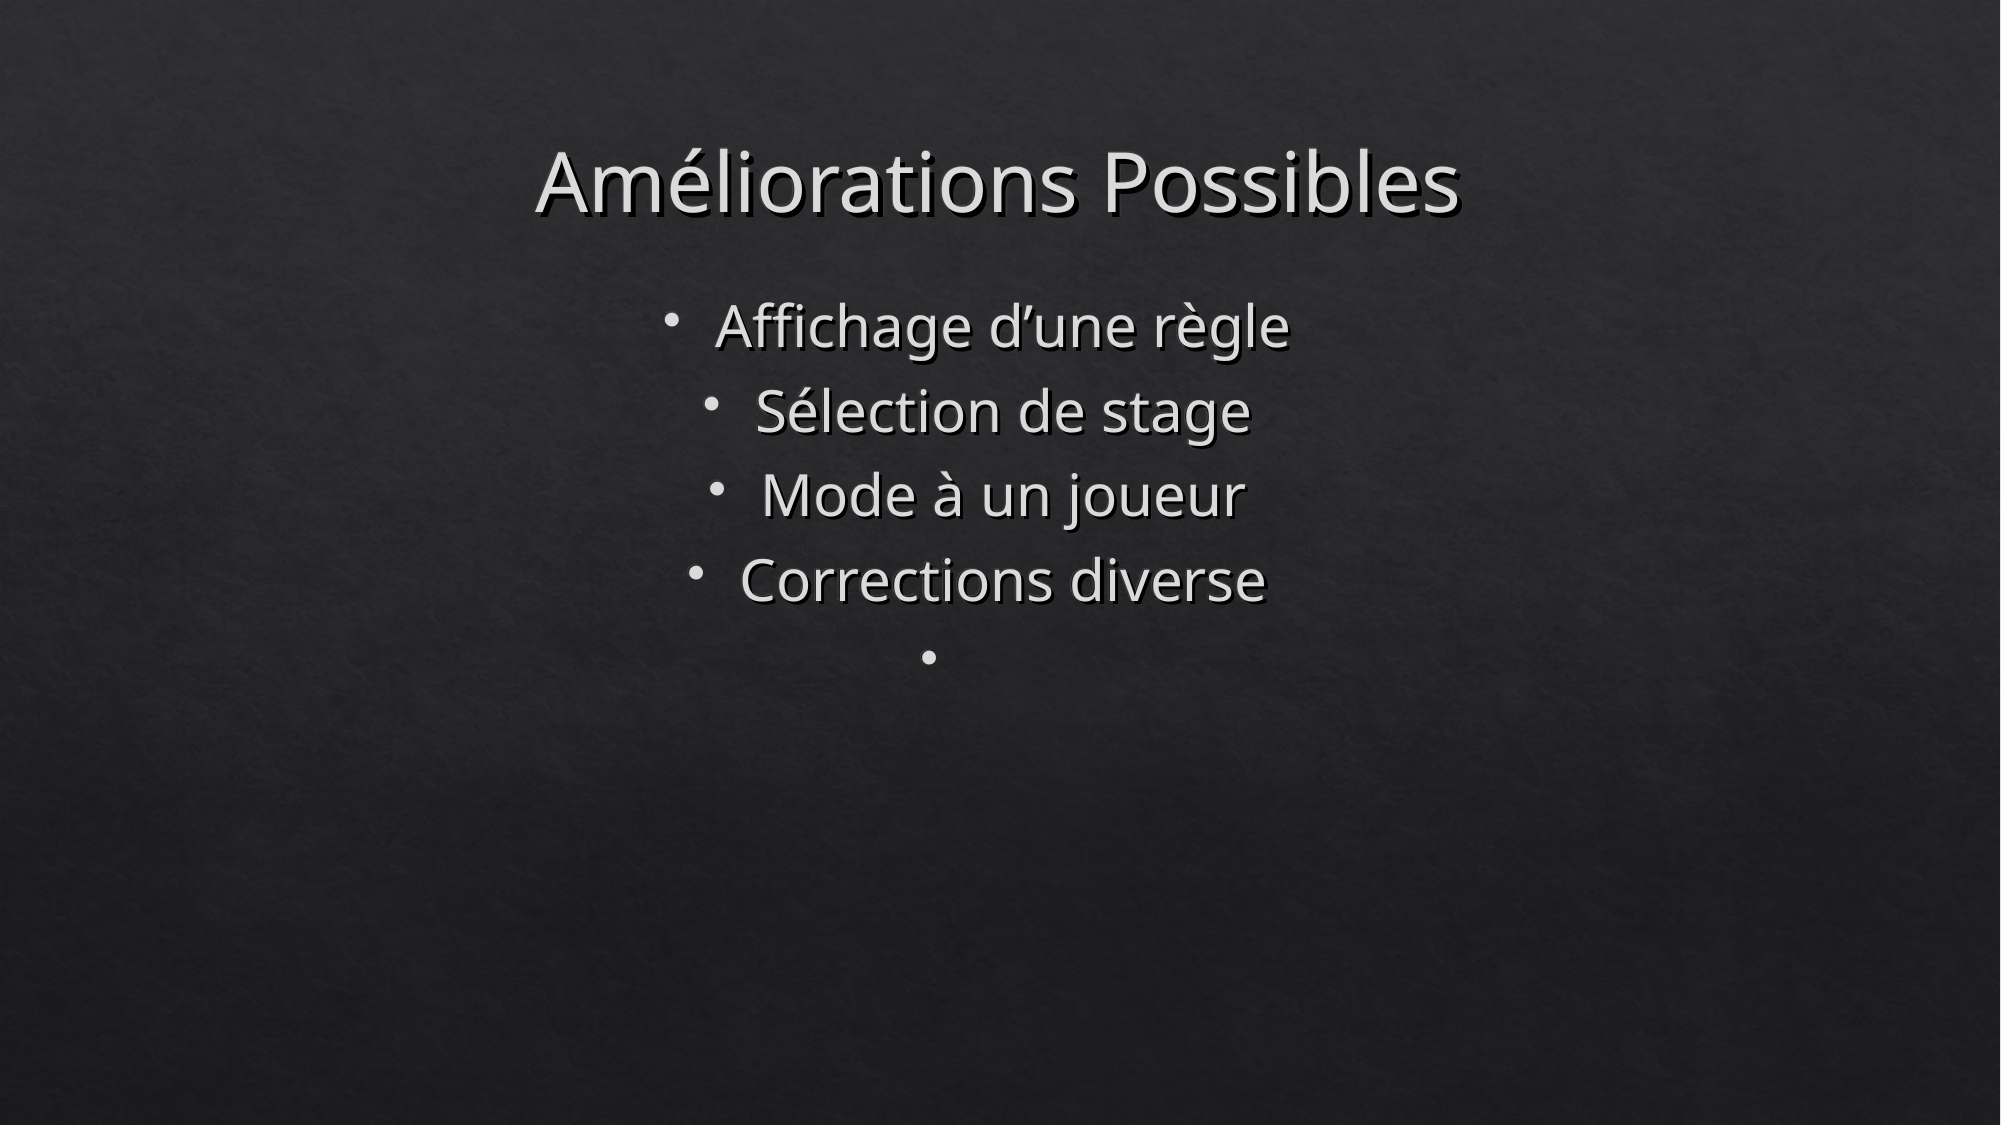

# Améliorations Possibles
Affichage d’une règle
Sélection de stage
Mode à un joueur
Corrections diverse